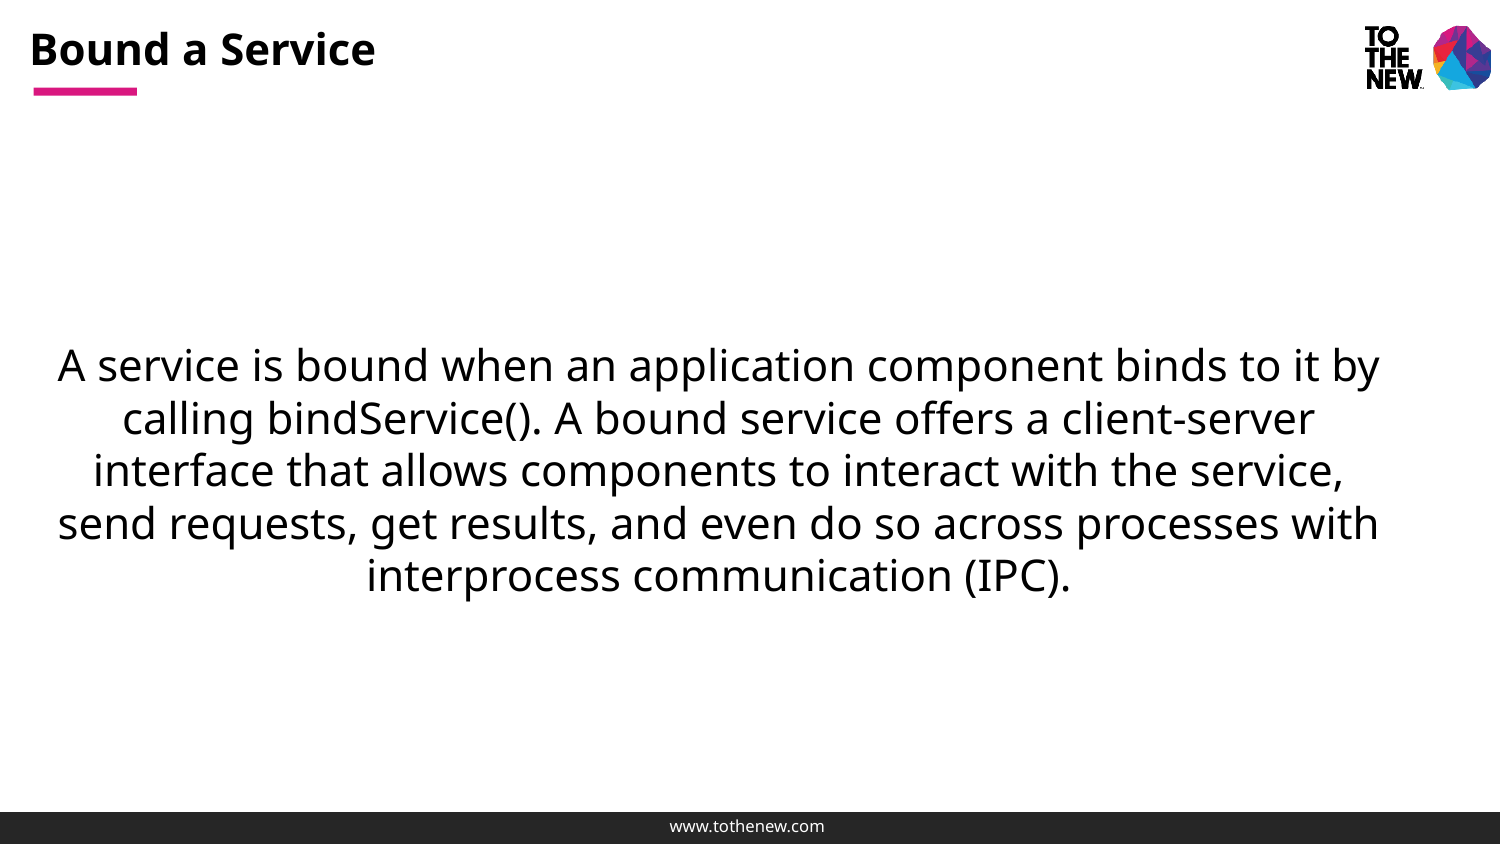

# Bound a Service
A service is bound when an application component binds to it by calling bindService(). A bound service offers a client-server interface that allows components to interact with the service, send requests, get results, and even do so across processes with interprocess communication (IPC).